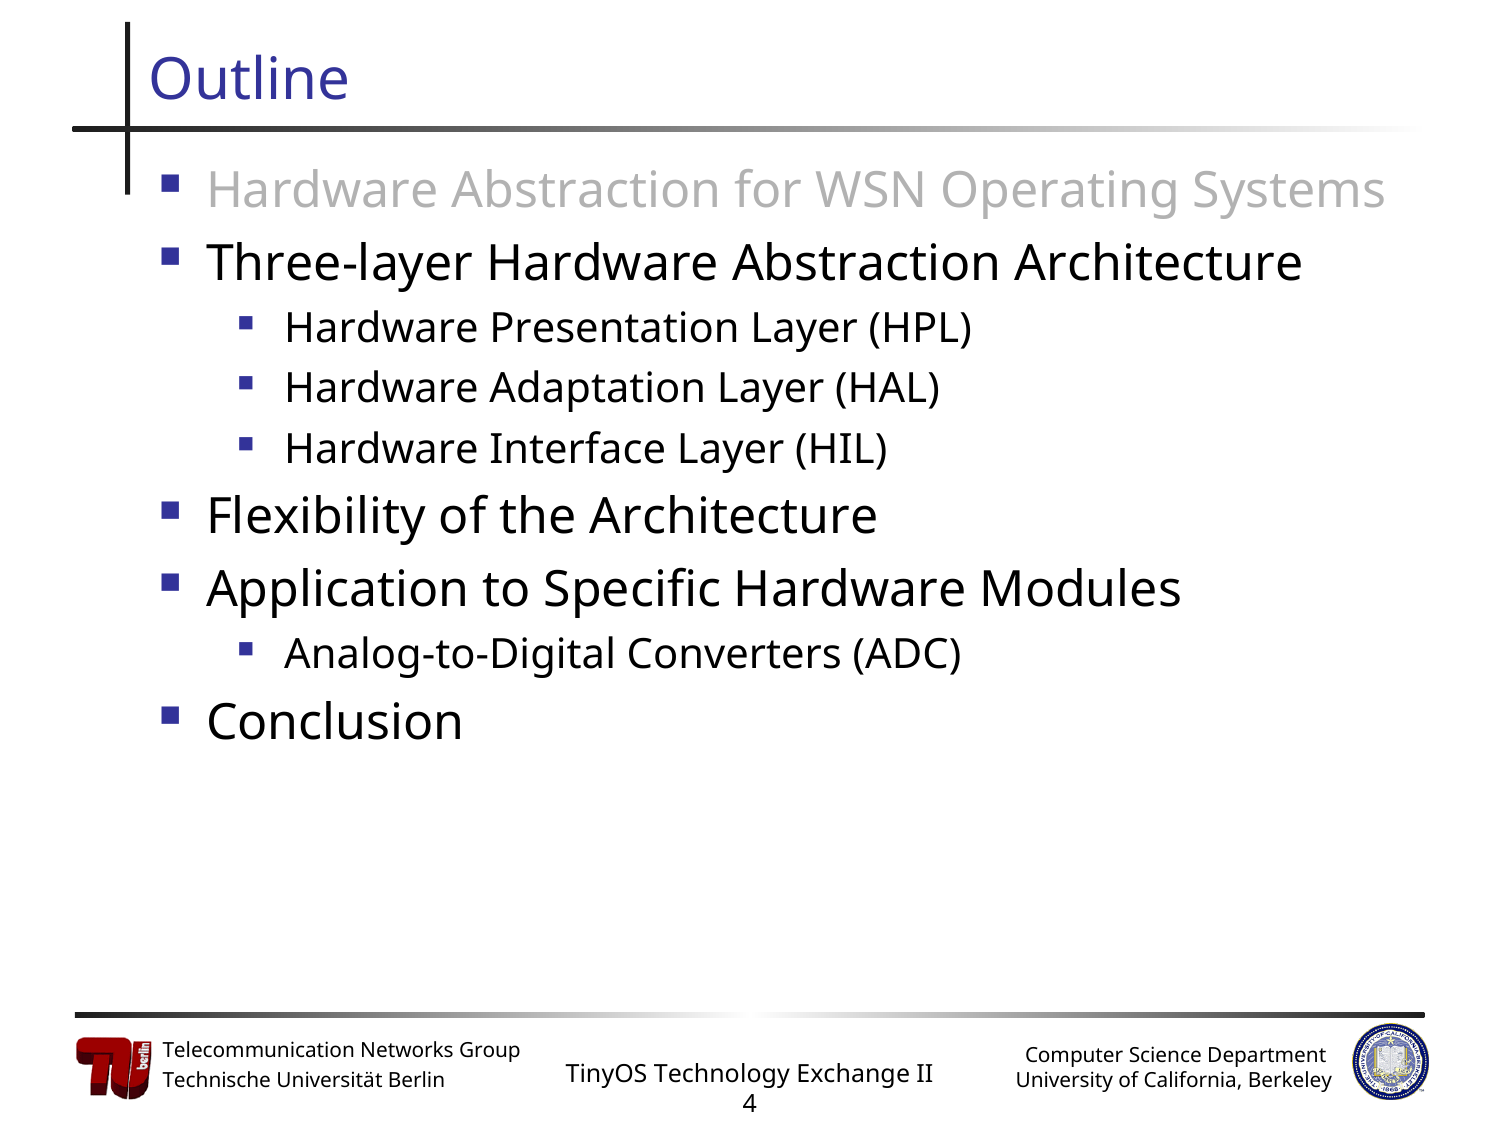

# Outline
Hardware Abstraction for WSN Operating Systems
Three-layer Hardware Abstraction Architecture
Hardware Presentation Layer (HPL)
Hardware Adaptation Layer (HAL)
Hardware Interface Layer (HIL)
Flexibility of the Architecture
Application to Specific Hardware Modules
Analog-to-Digital Converters (ADC)
Conclusion